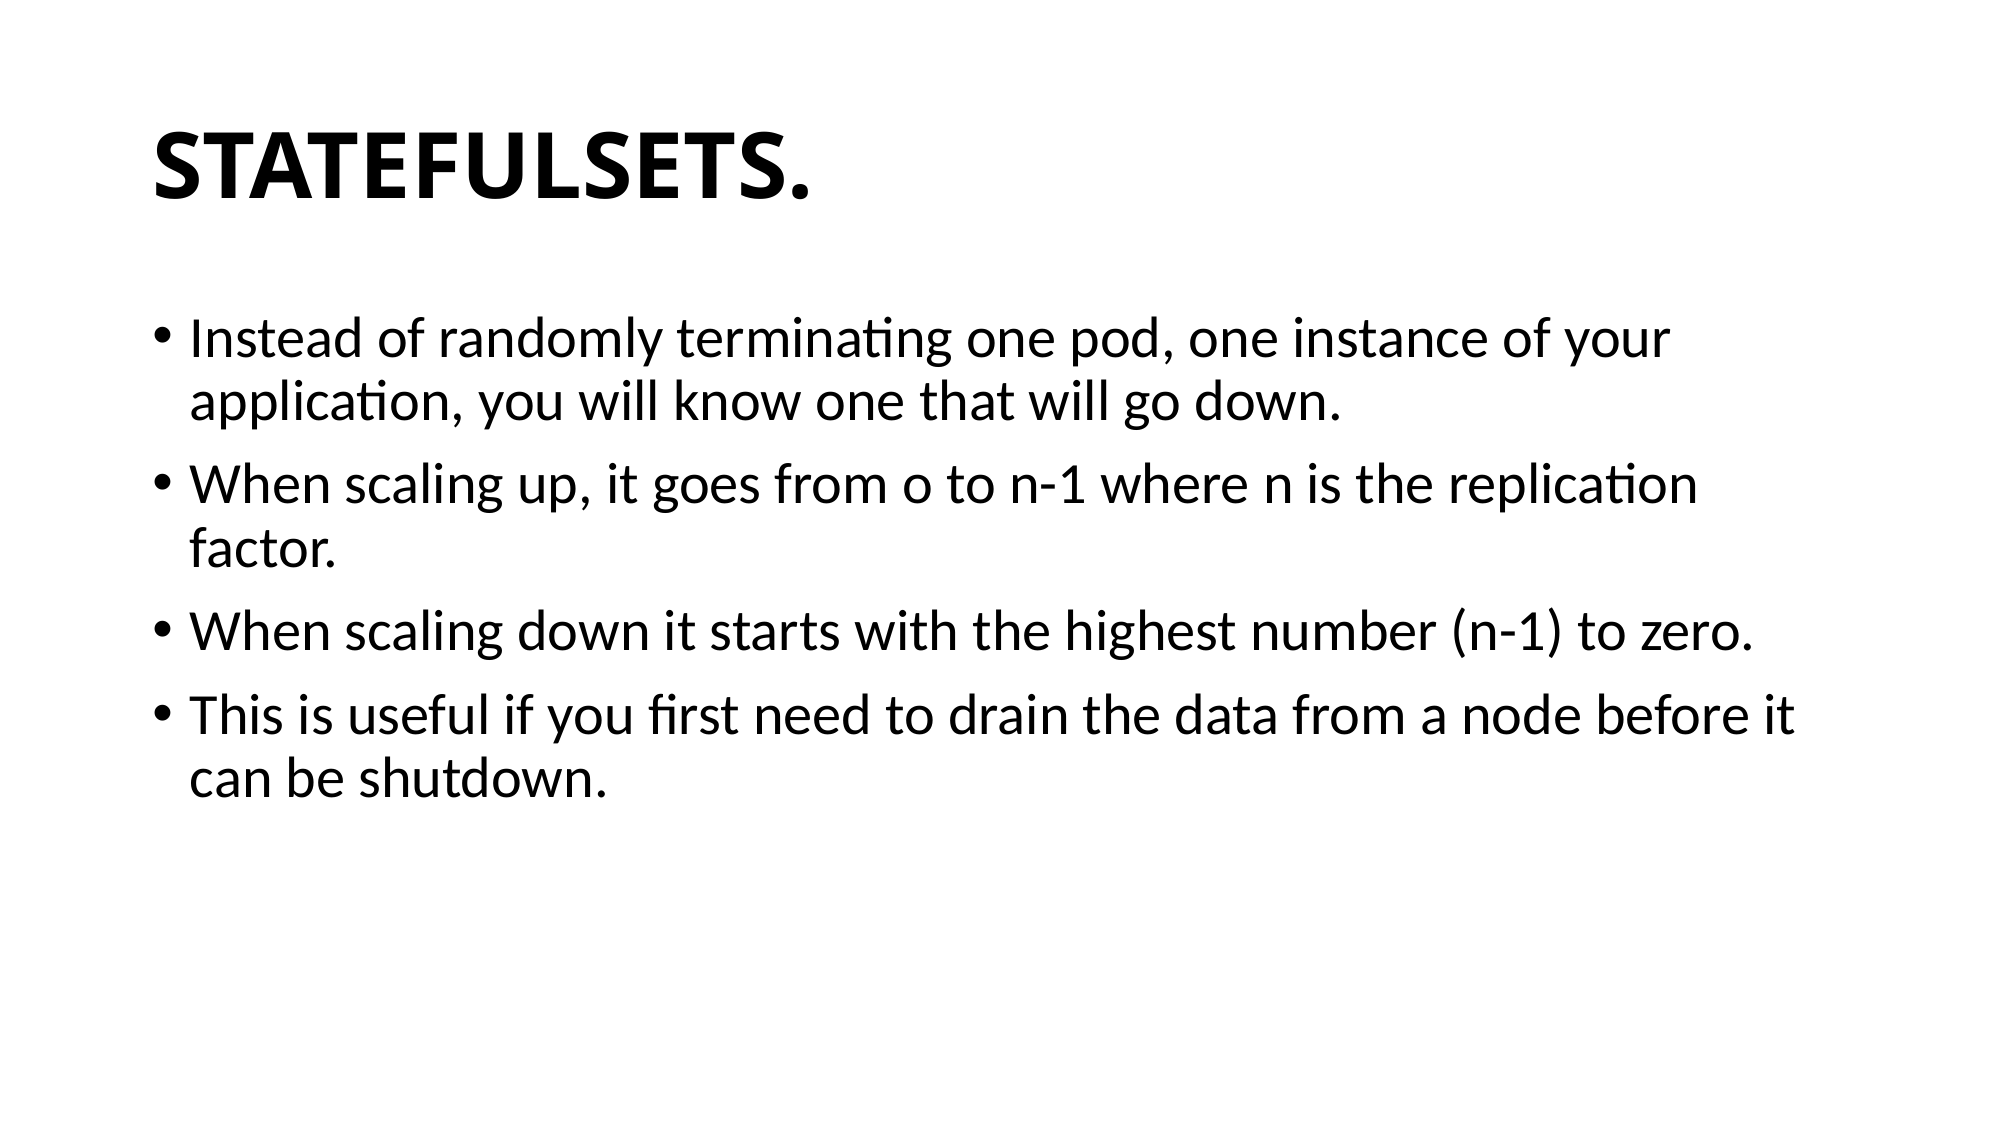

# STATEFULSETS.
Instead of randomly terminating one pod, one instance of your application, you will know one that will go down.
When scaling up, it goes from o to n-1 where n is the replication factor.
When scaling down it starts with the highest number (n-1) to zero.
This is useful if you first need to drain the data from a node before it can be shutdown.